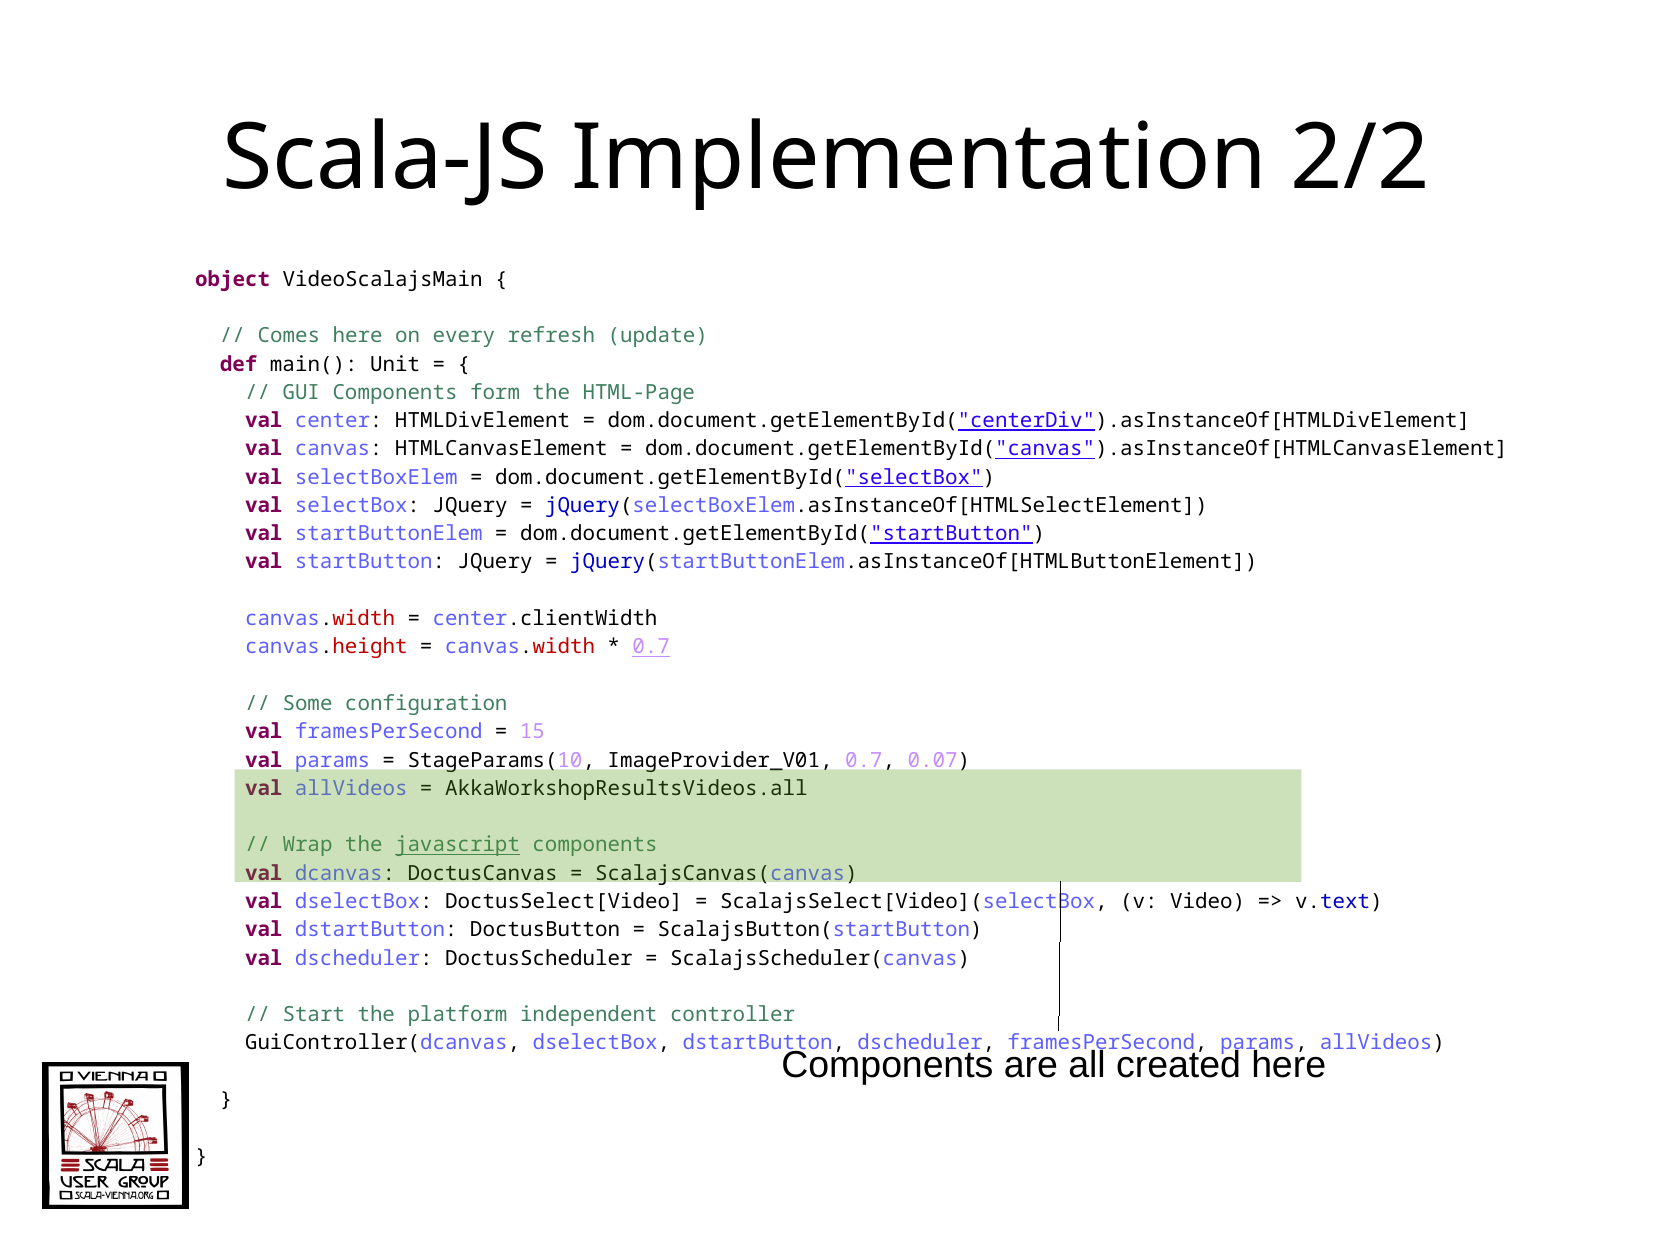

# Scala-JS Implementation 2/2
object VideoScalajsMain {
 // Comes here on every refresh (update)
 def main(): Unit = {
 // GUI Components form the HTML-Page
 val center: HTMLDivElement = dom.document.getElementById("centerDiv").asInstanceOf[HTMLDivElement]
 val canvas: HTMLCanvasElement = dom.document.getElementById("canvas").asInstanceOf[HTMLCanvasElement]
 val selectBoxElem = dom.document.getElementById("selectBox")
 val selectBox: JQuery = jQuery(selectBoxElem.asInstanceOf[HTMLSelectElement])
 val startButtonElem = dom.document.getElementById("startButton")
 val startButton: JQuery = jQuery(startButtonElem.asInstanceOf[HTMLButtonElement])
 canvas.width = center.clientWidth
 canvas.height = canvas.width * 0.7
 // Some configuration
 val framesPerSecond = 15
 val params = StageParams(10, ImageProvider_V01, 0.7, 0.07)
 val allVideos = AkkaWorkshopResultsVideos.all
 // Wrap the javascript components
 val dcanvas: DoctusCanvas = ScalajsCanvas(canvas)
 val dselectBox: DoctusSelect[Video] = ScalajsSelect[Video](selectBox, (v: Video) => v.text)
 val dstartButton: DoctusButton = ScalajsButton(startButton)
 val dscheduler: DoctusScheduler = ScalajsScheduler(canvas)
 // Start the platform independent controller
 GuiController(dcanvas, dselectBox, dstartButton, dscheduler, framesPerSecond, params, allVideos)
 }
}
Components are all created here